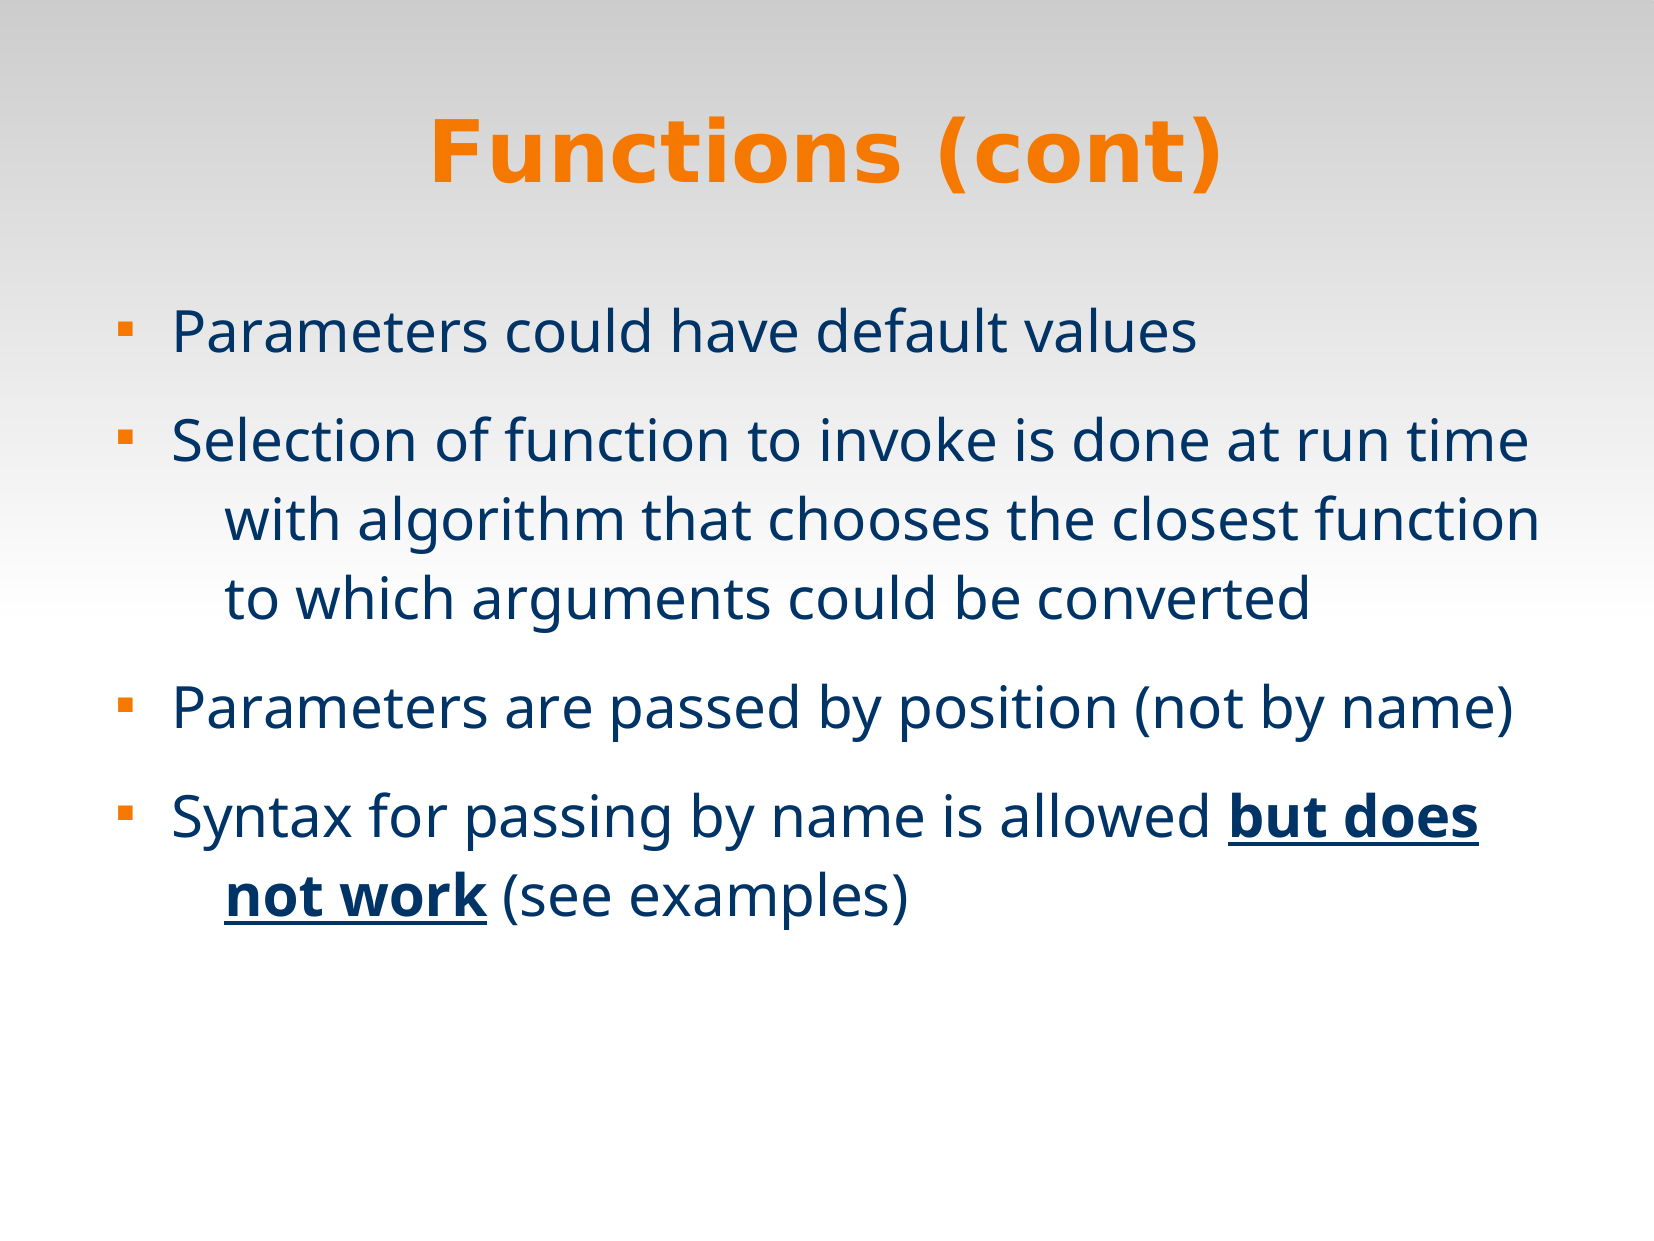

# Functions (cont)
Parameters could have default values
Selection of function to invoke is done at run time with algorithm that chooses the closest function to which arguments could be converted
Parameters are passed by position (not by name)
Syntax for passing by name is allowed but does not work (see examples)